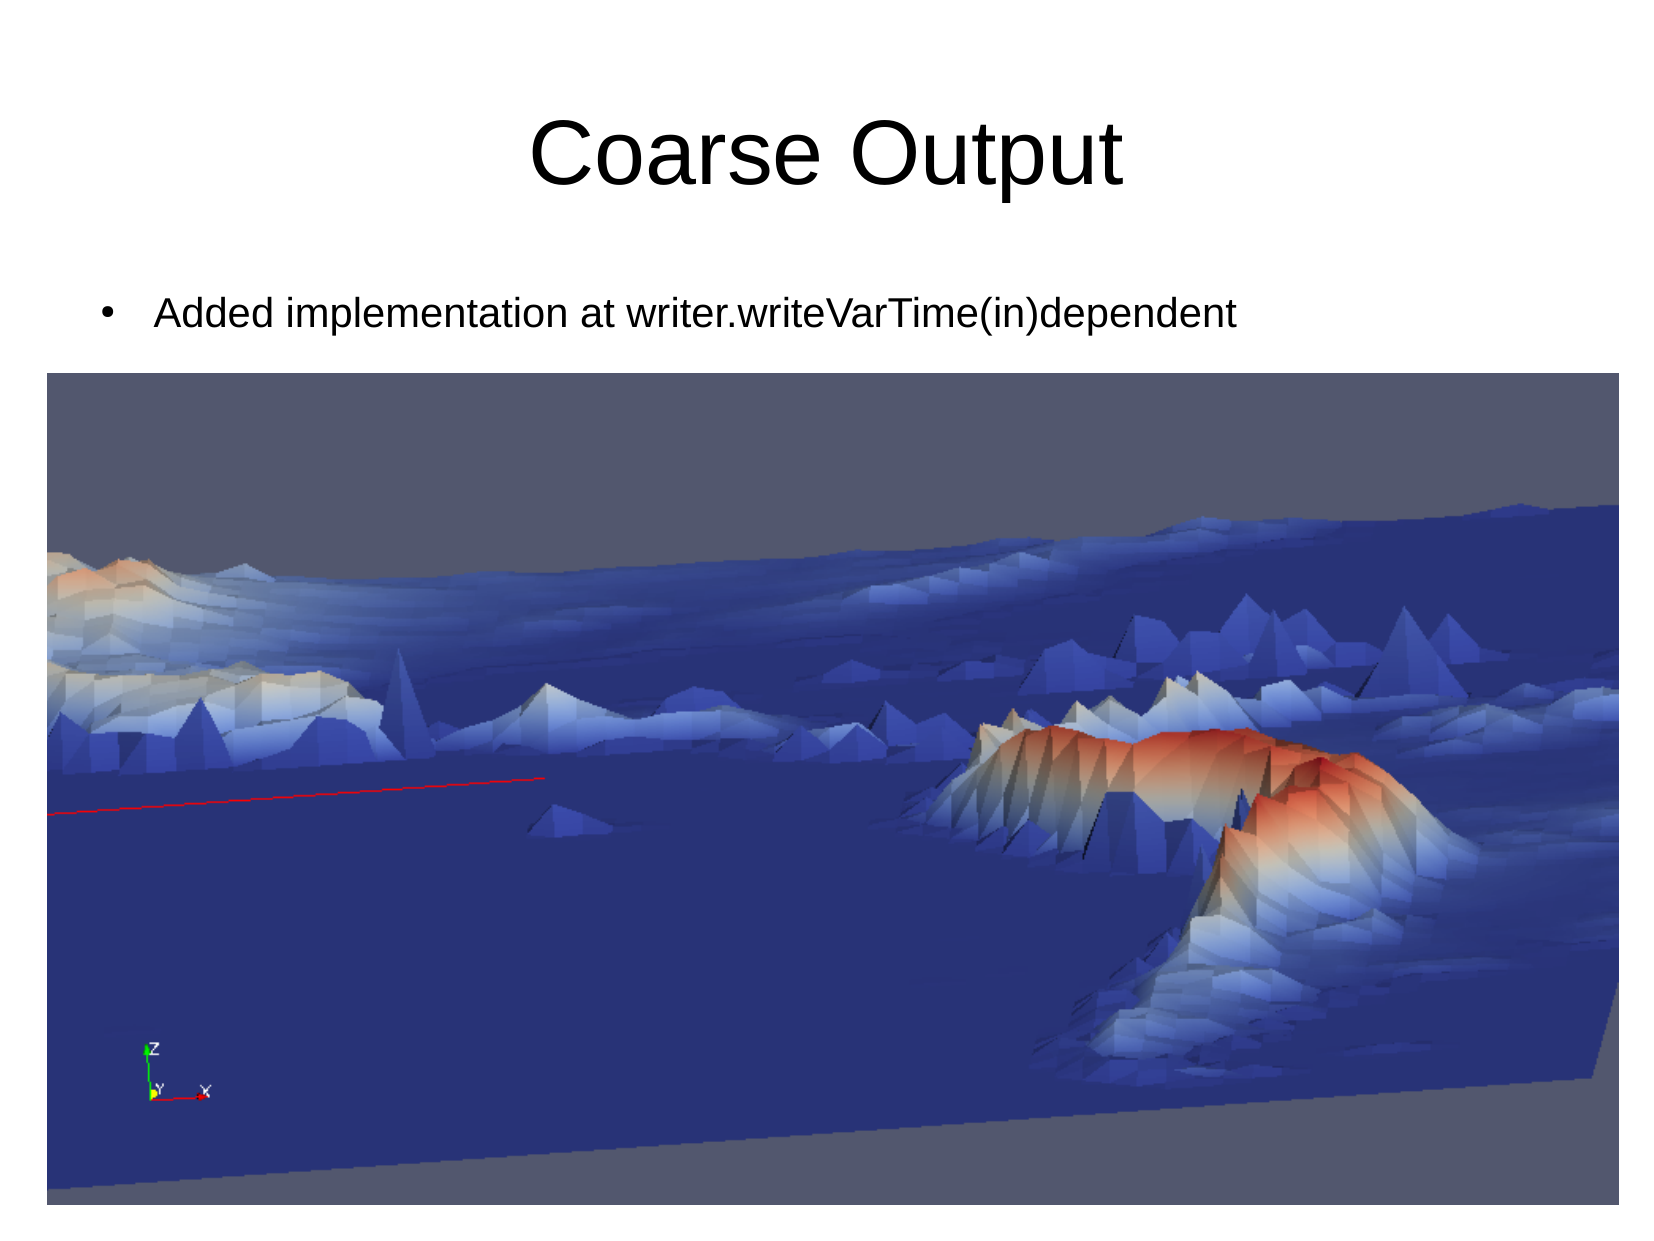

# Coarse Output
Added implementation at writer.writeVarTime(in)dependent